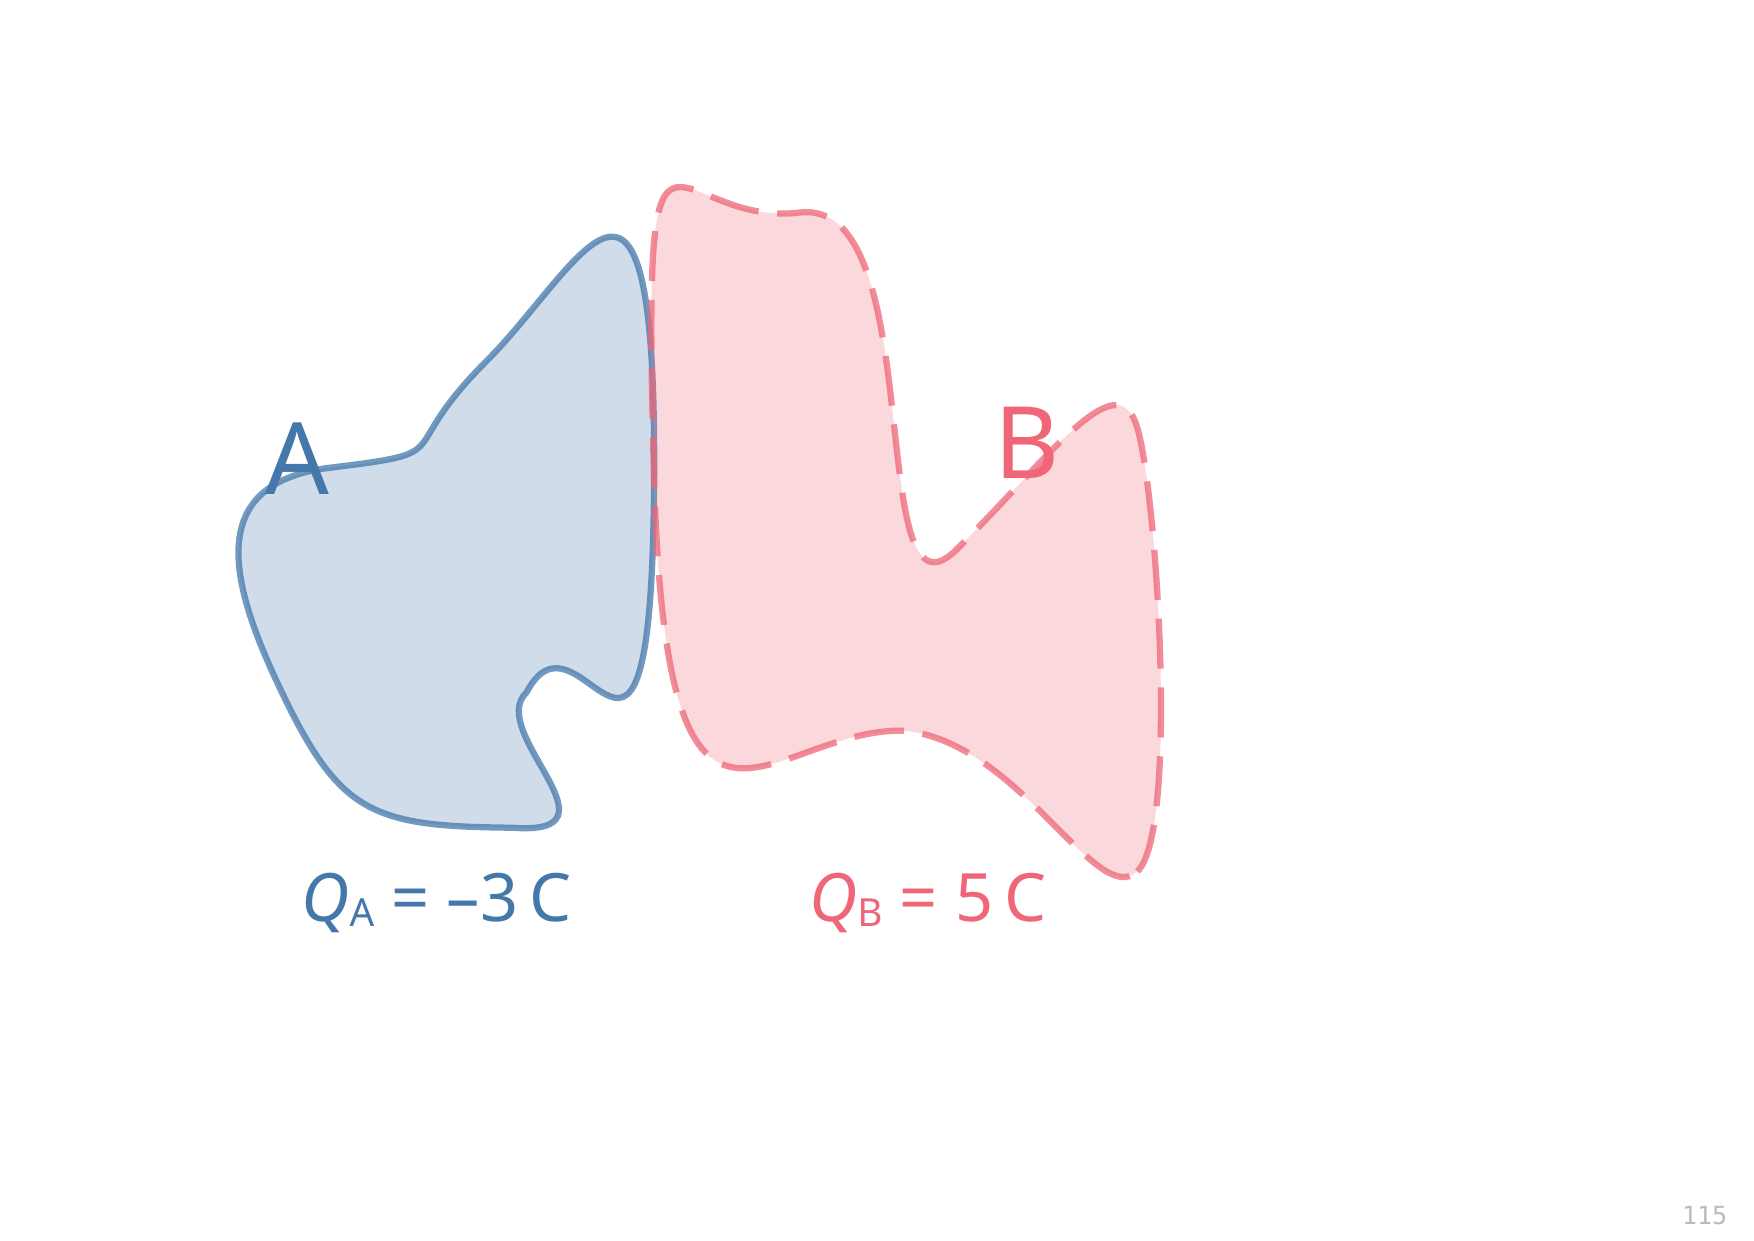

B
A
QA = –3 C
QB = 5 C